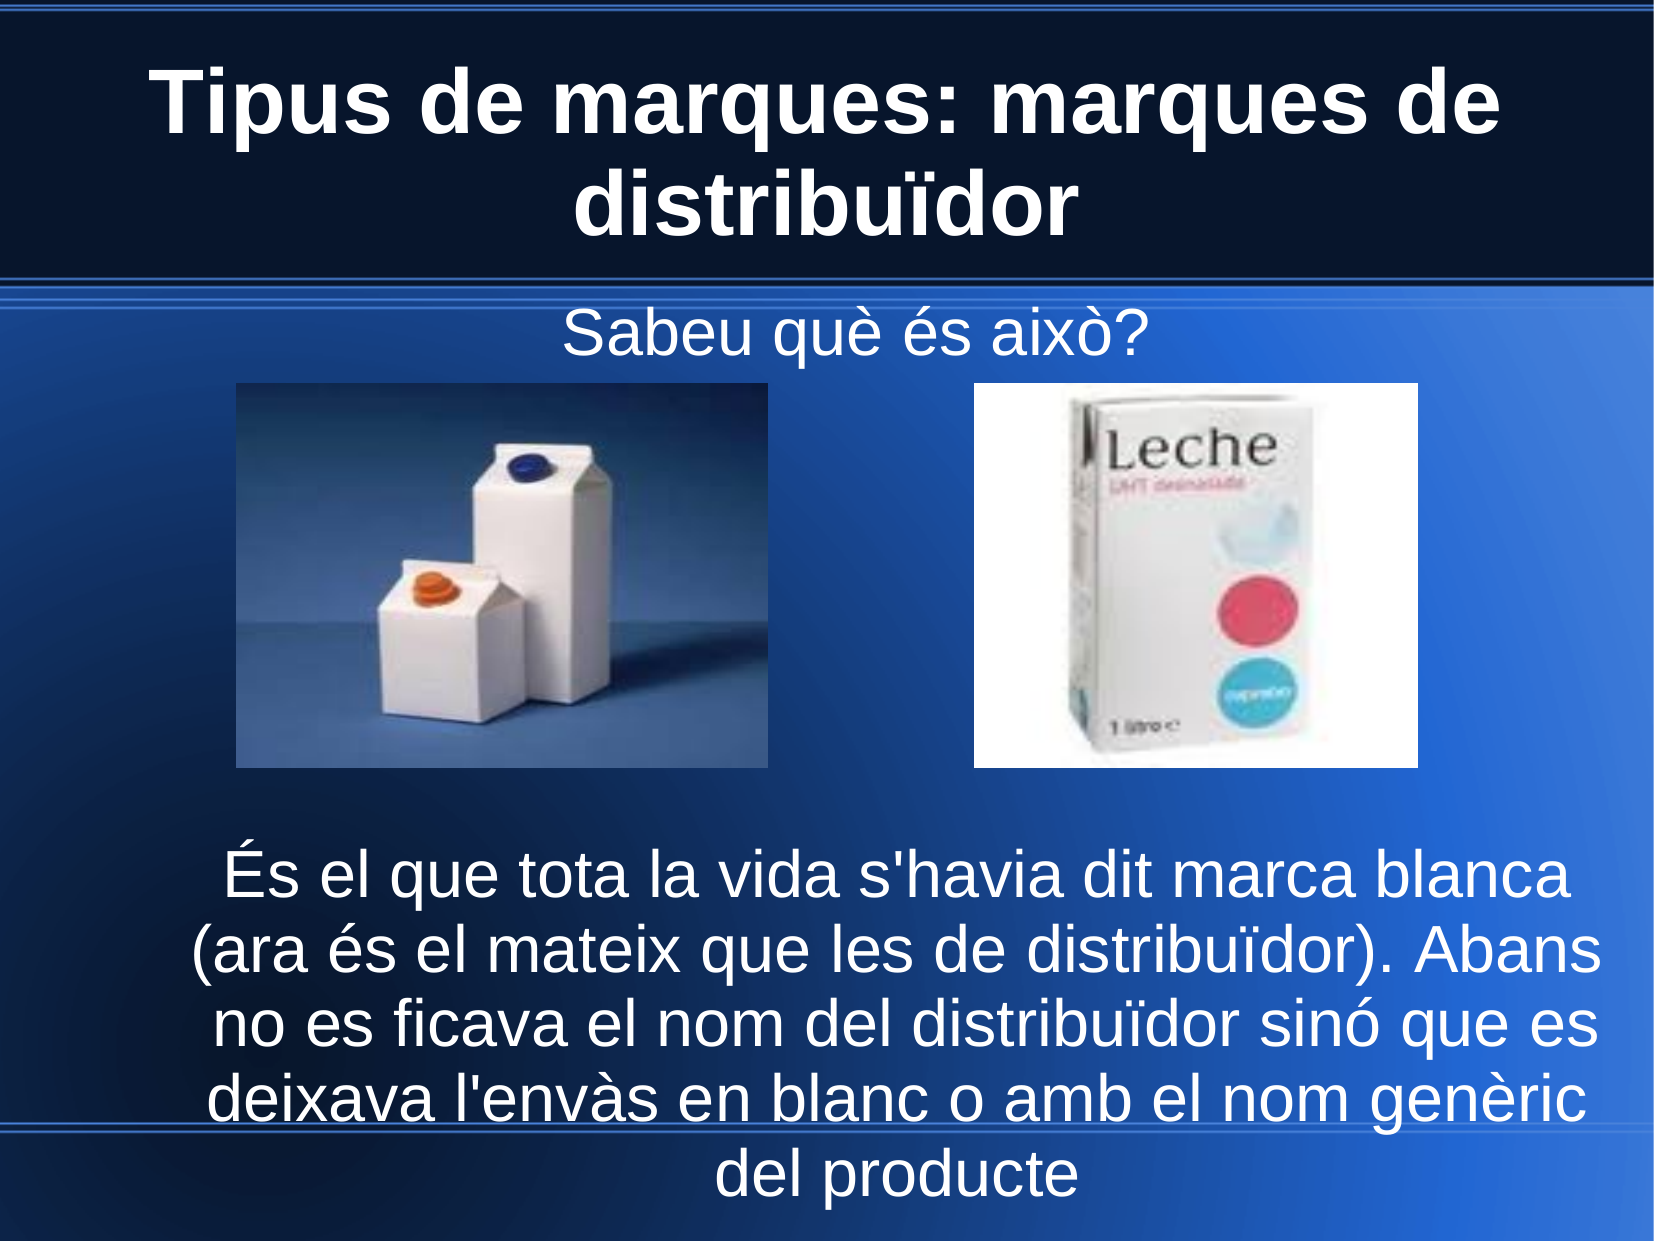

# Tipus de marques: marques de distribuïdor
Sabeu què és això?
És el que tota la vida s'havia dit marca blanca (ara és el mateix que les de distribuïdor). Abans no es ficava el nom del distribuïdor sinó que es deixava l'envàs en blanc o amb el nom genèric del producte